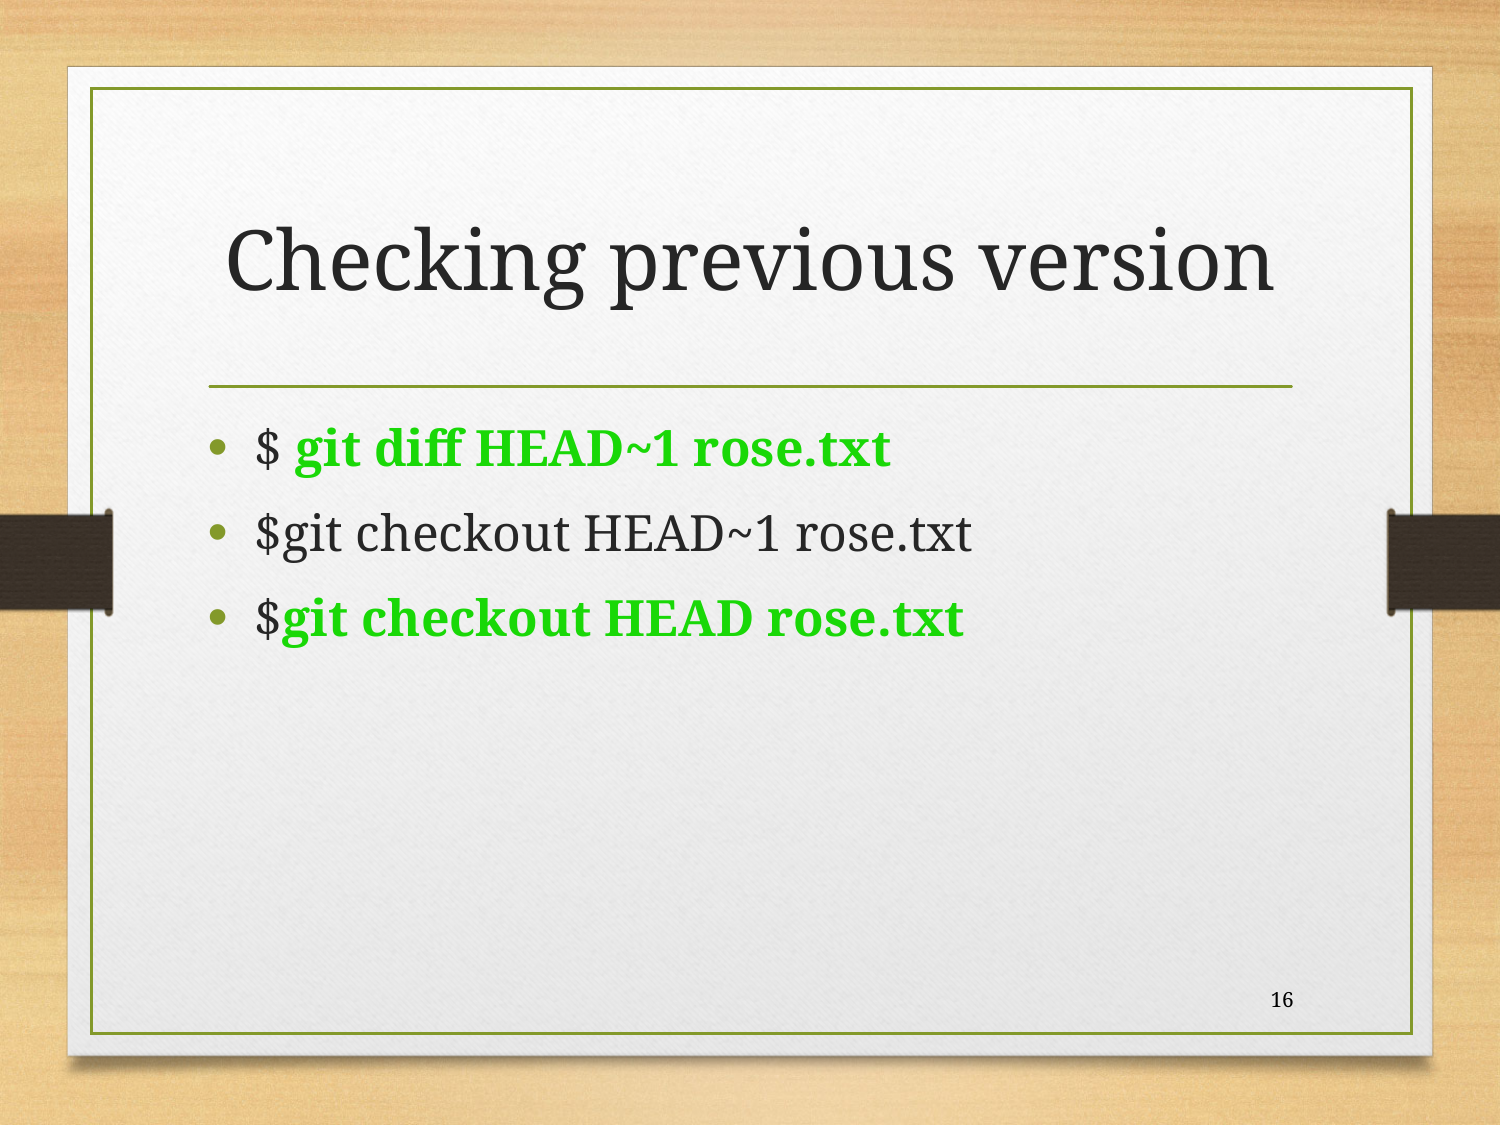

# Checking previous version
$ git diff HEAD~1 rose.txt
$git checkout HEAD~1 rose.txt
$git checkout HEAD rose.txt